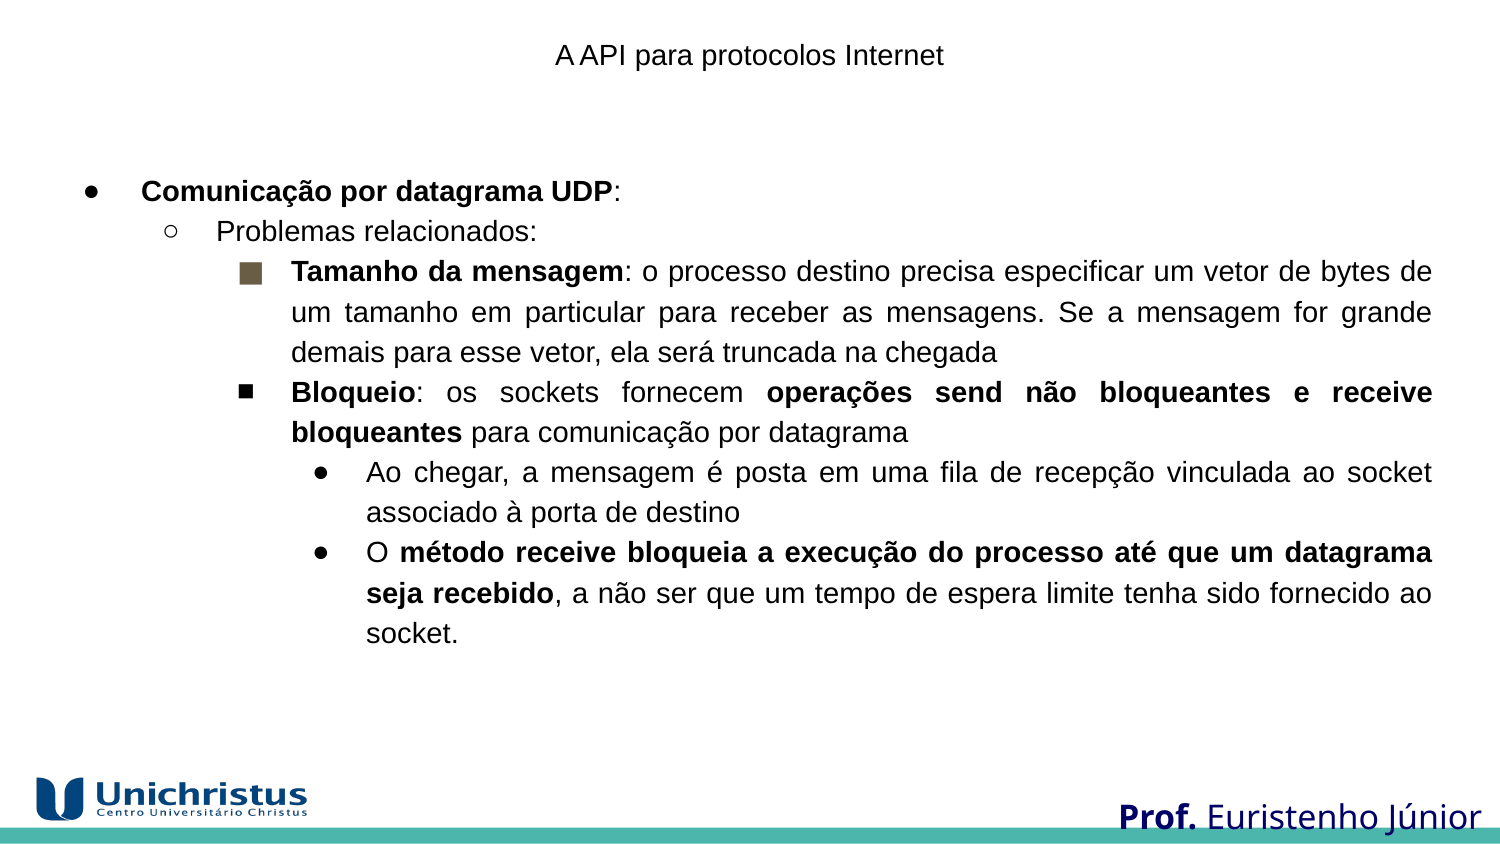

# A API para protocolos Internet
Comunicação por datagrama UDP:
Problemas relacionados:
Tamanho da mensagem: o processo destino precisa especificar um vetor de bytes de um tamanho em particular para receber as mensagens. Se a mensagem for grande demais para esse vetor, ela será truncada na chegada
Bloqueio: os sockets fornecem operações send não bloqueantes e receive bloqueantes para comunicação por datagrama
Ao chegar, a mensagem é posta em uma fila de recepção vinculada ao socket associado à porta de destino
O método receive bloqueia a execução do processo até que um datagrama seja recebido, a não ser que um tempo de espera limite tenha sido fornecido ao socket.